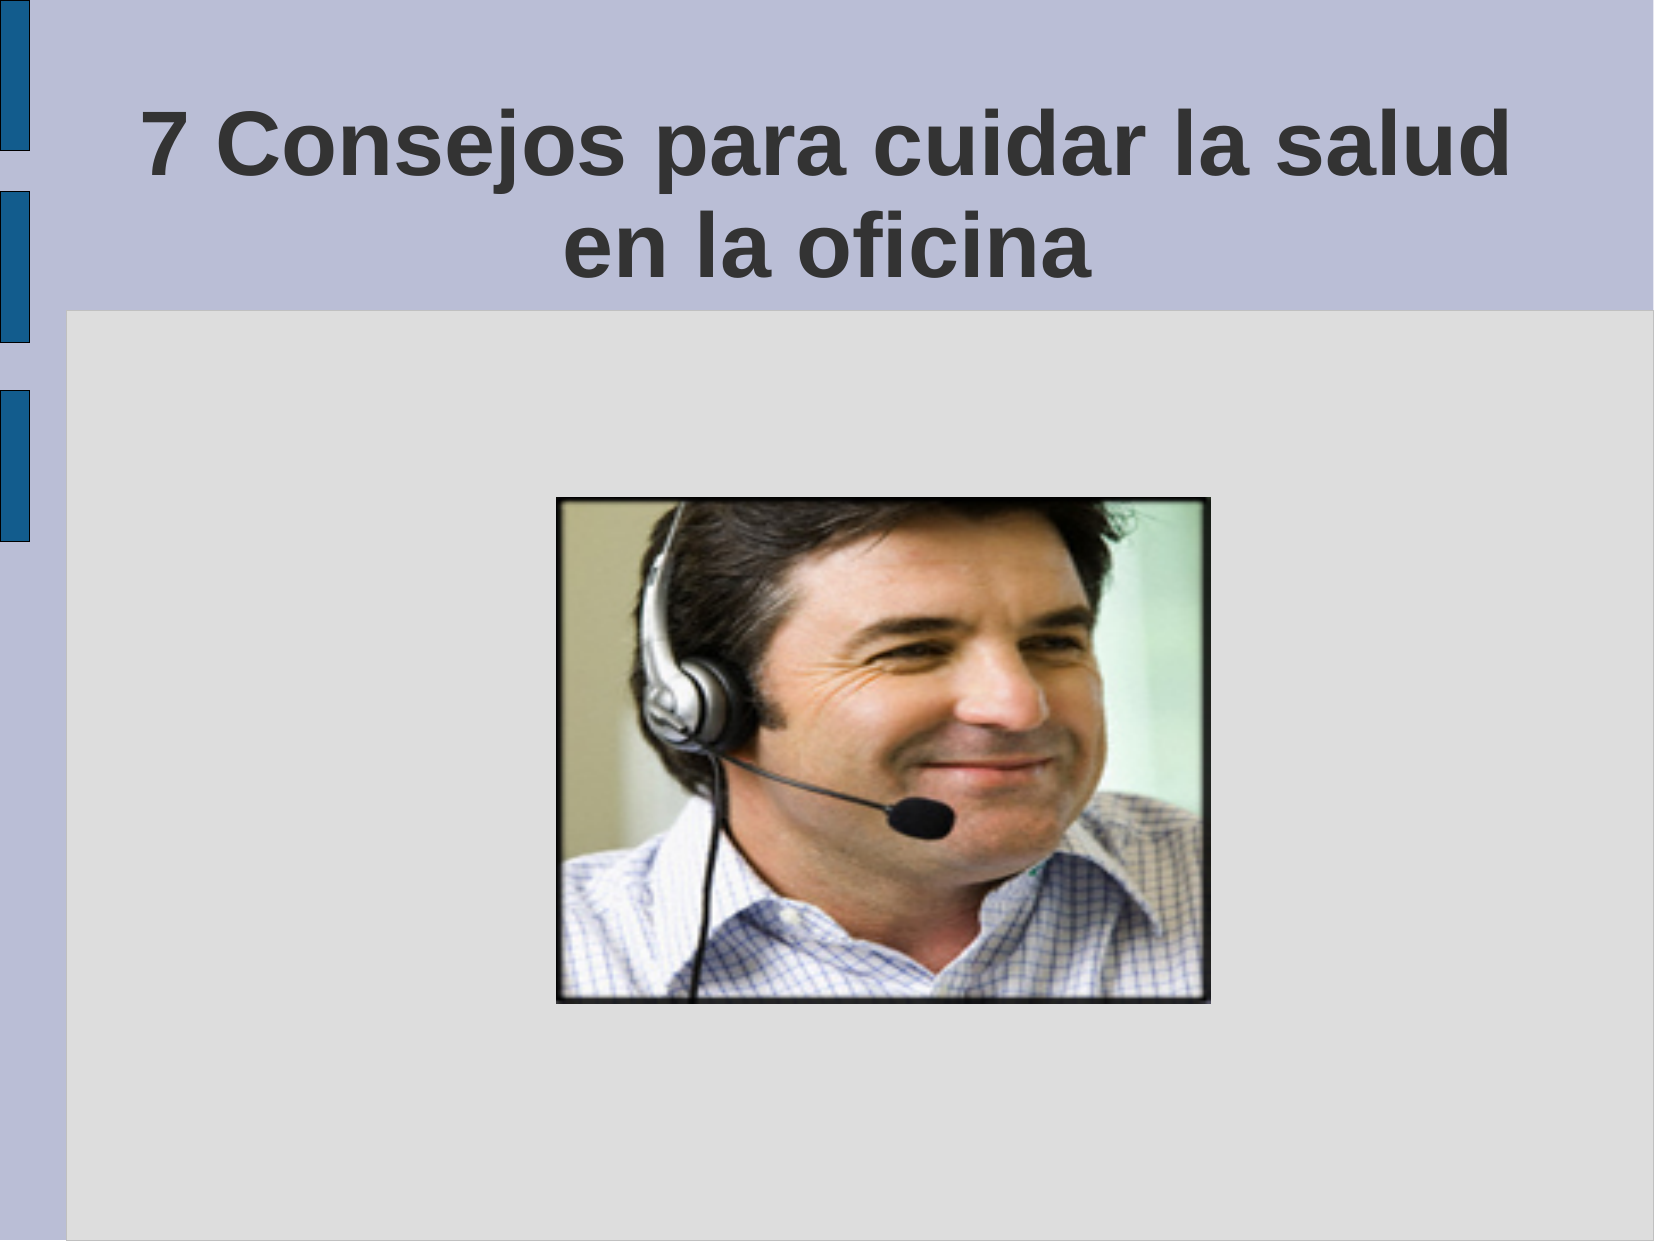

# 7 Consejos para cuidar la salud en la oficina
7 Consejos para cuidar la salud en la oficina